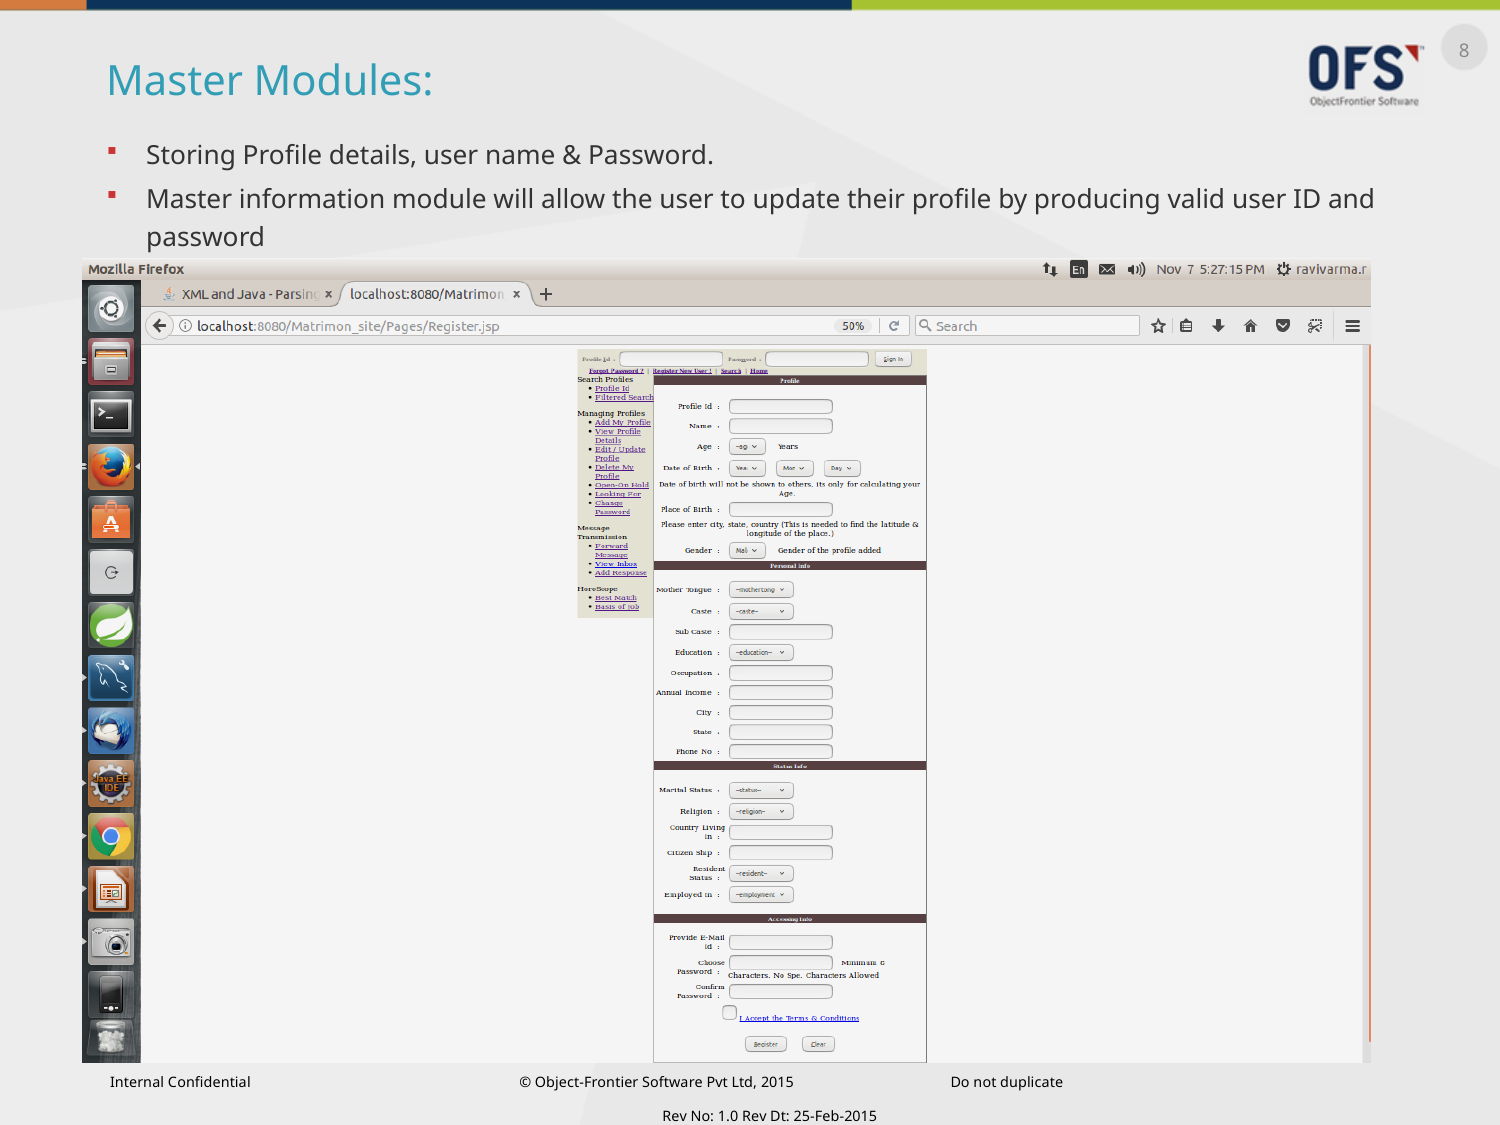

# Master Modules:
Storing Profile details, user name & Password.
Master information module will allow the user to update their profile by producing valid user ID and password